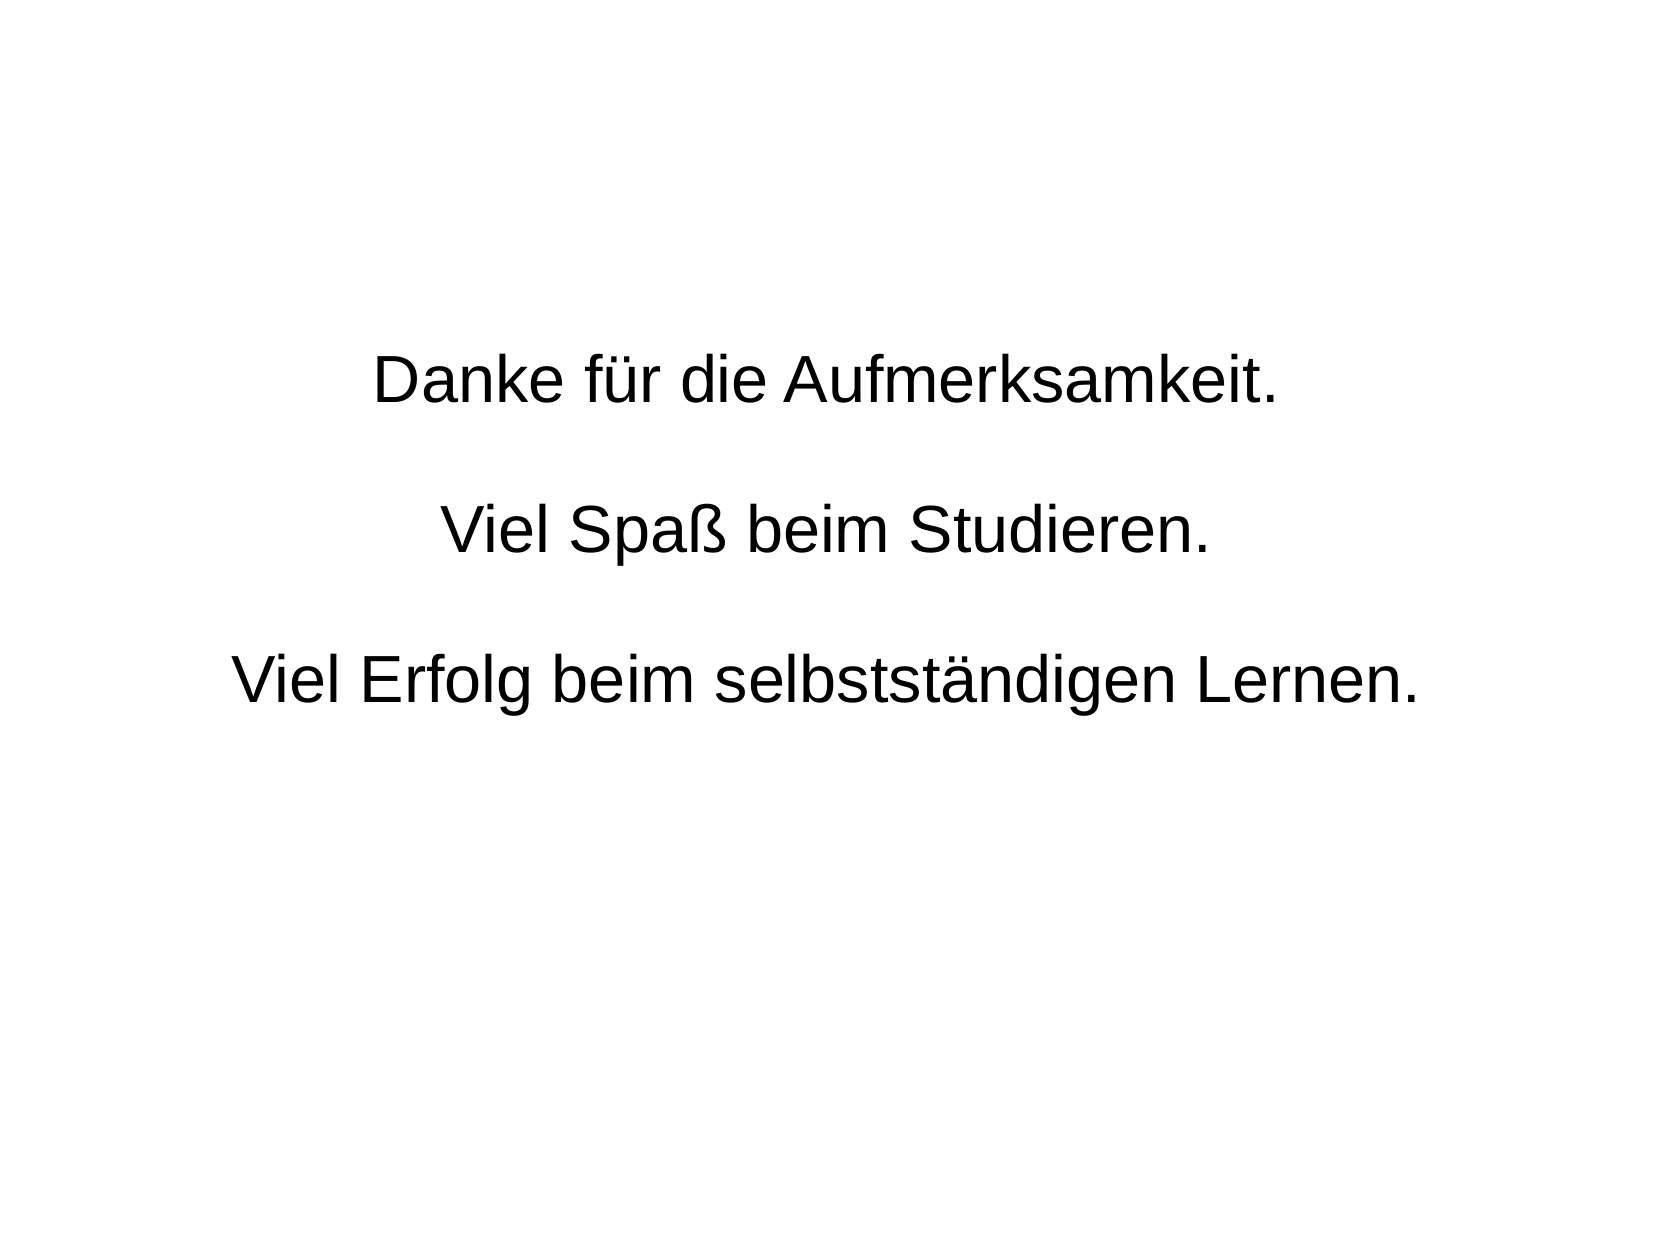

# Danke für die Aufmerksamkeit.
Viel Spaß beim Studieren.
Viel Erfolg beim selbstständigen Lernen.